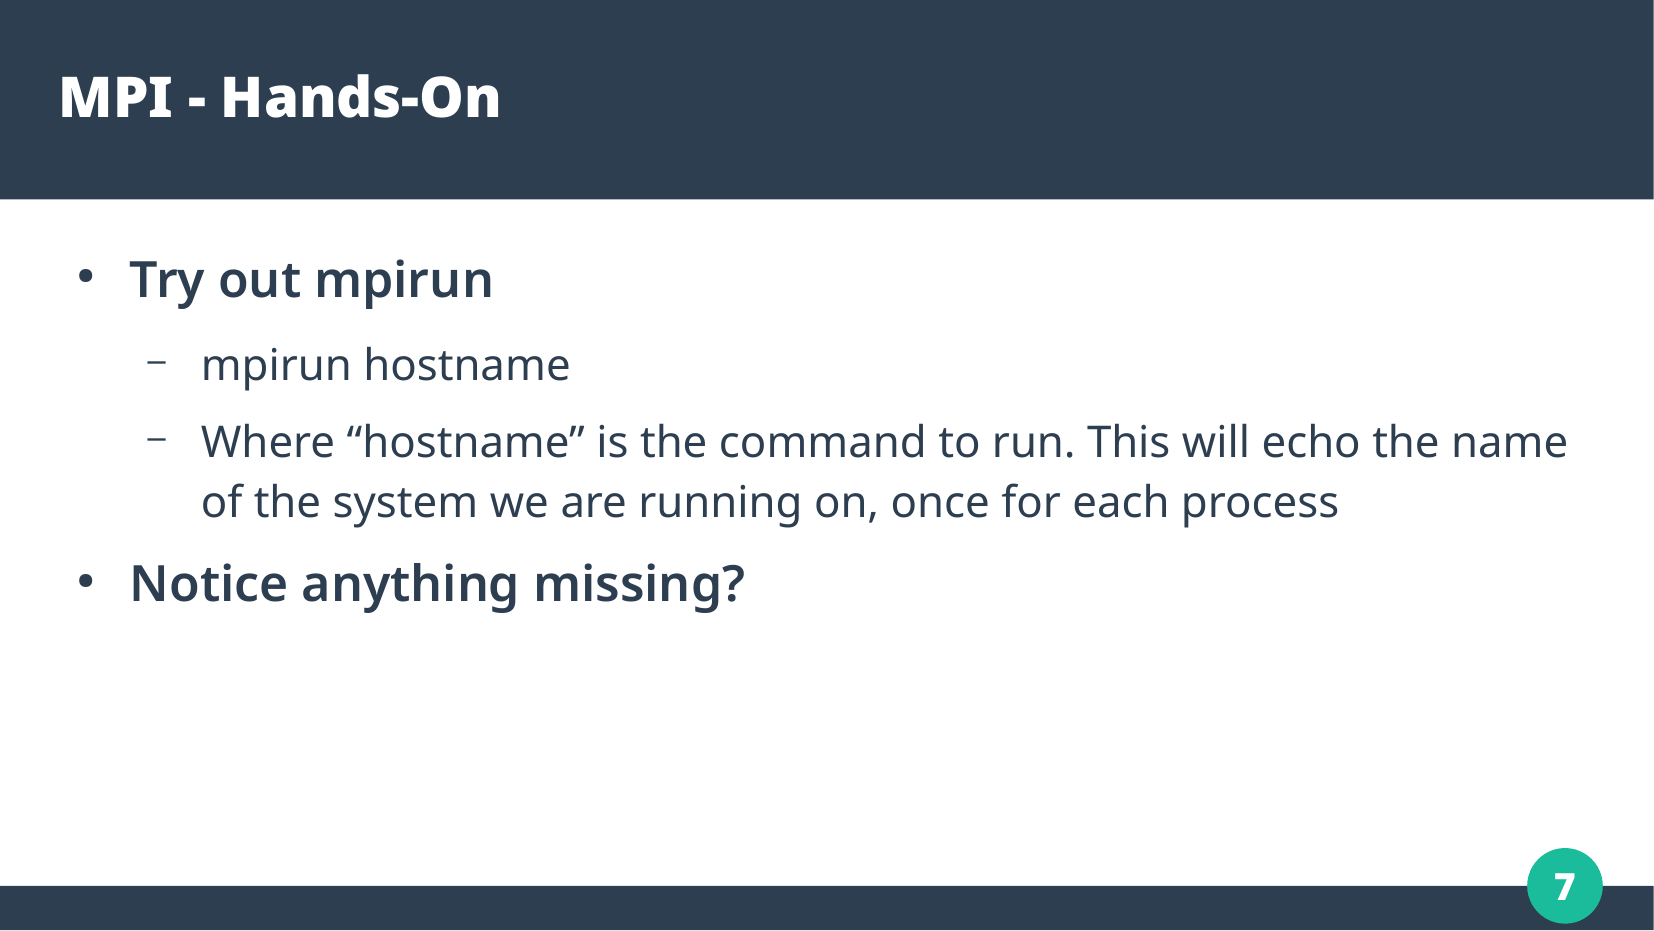

# MPI - Hands-On
Try out mpirun
mpirun hostname
Where “hostname” is the command to run. This will echo the name of the system we are running on, once for each process
Notice anything missing?